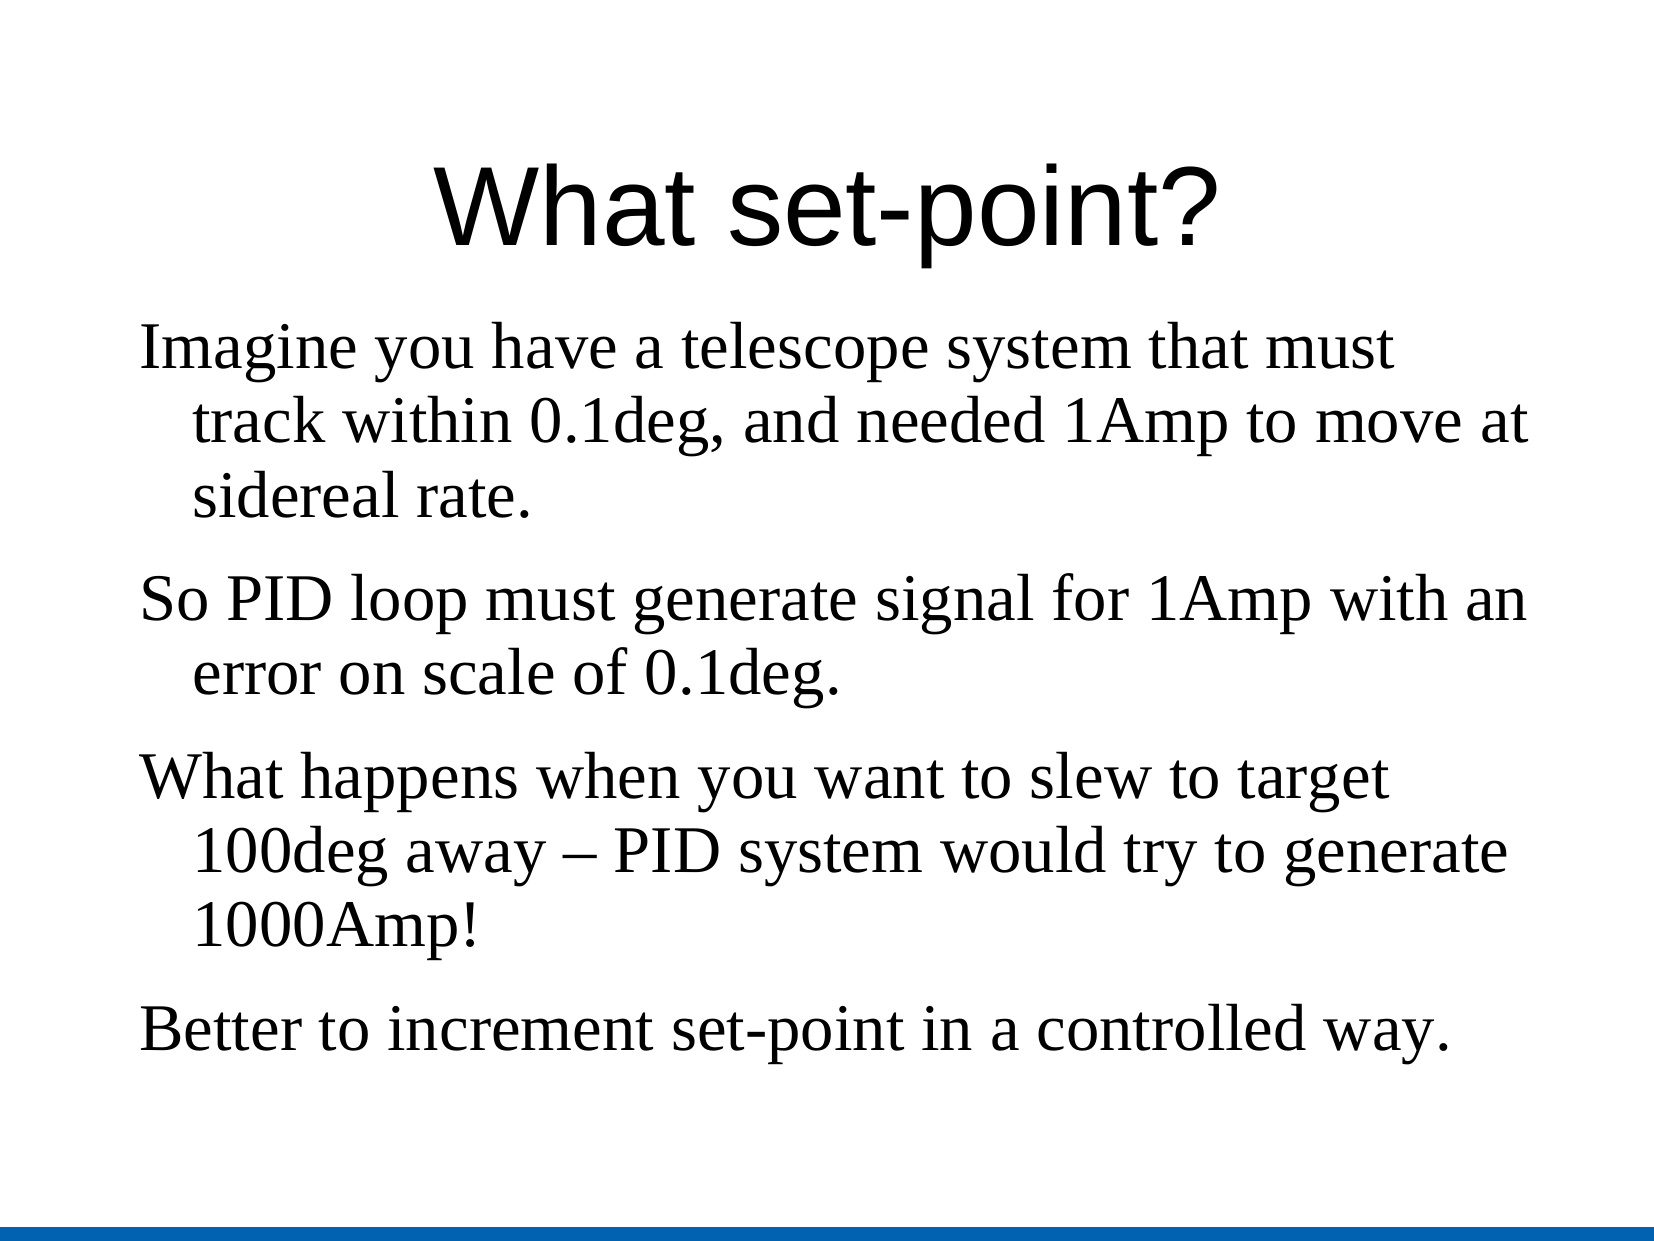

# What set-point?
Imagine you have a telescope system that must track within 0.1deg, and needed 1Amp to move at sidereal rate.
So PID loop must generate signal for 1Amp with an error on scale of 0.1deg.
What happens when you want to slew to target 100deg away – PID system would try to generate 1000Amp!
Better to increment set-point in a controlled way.